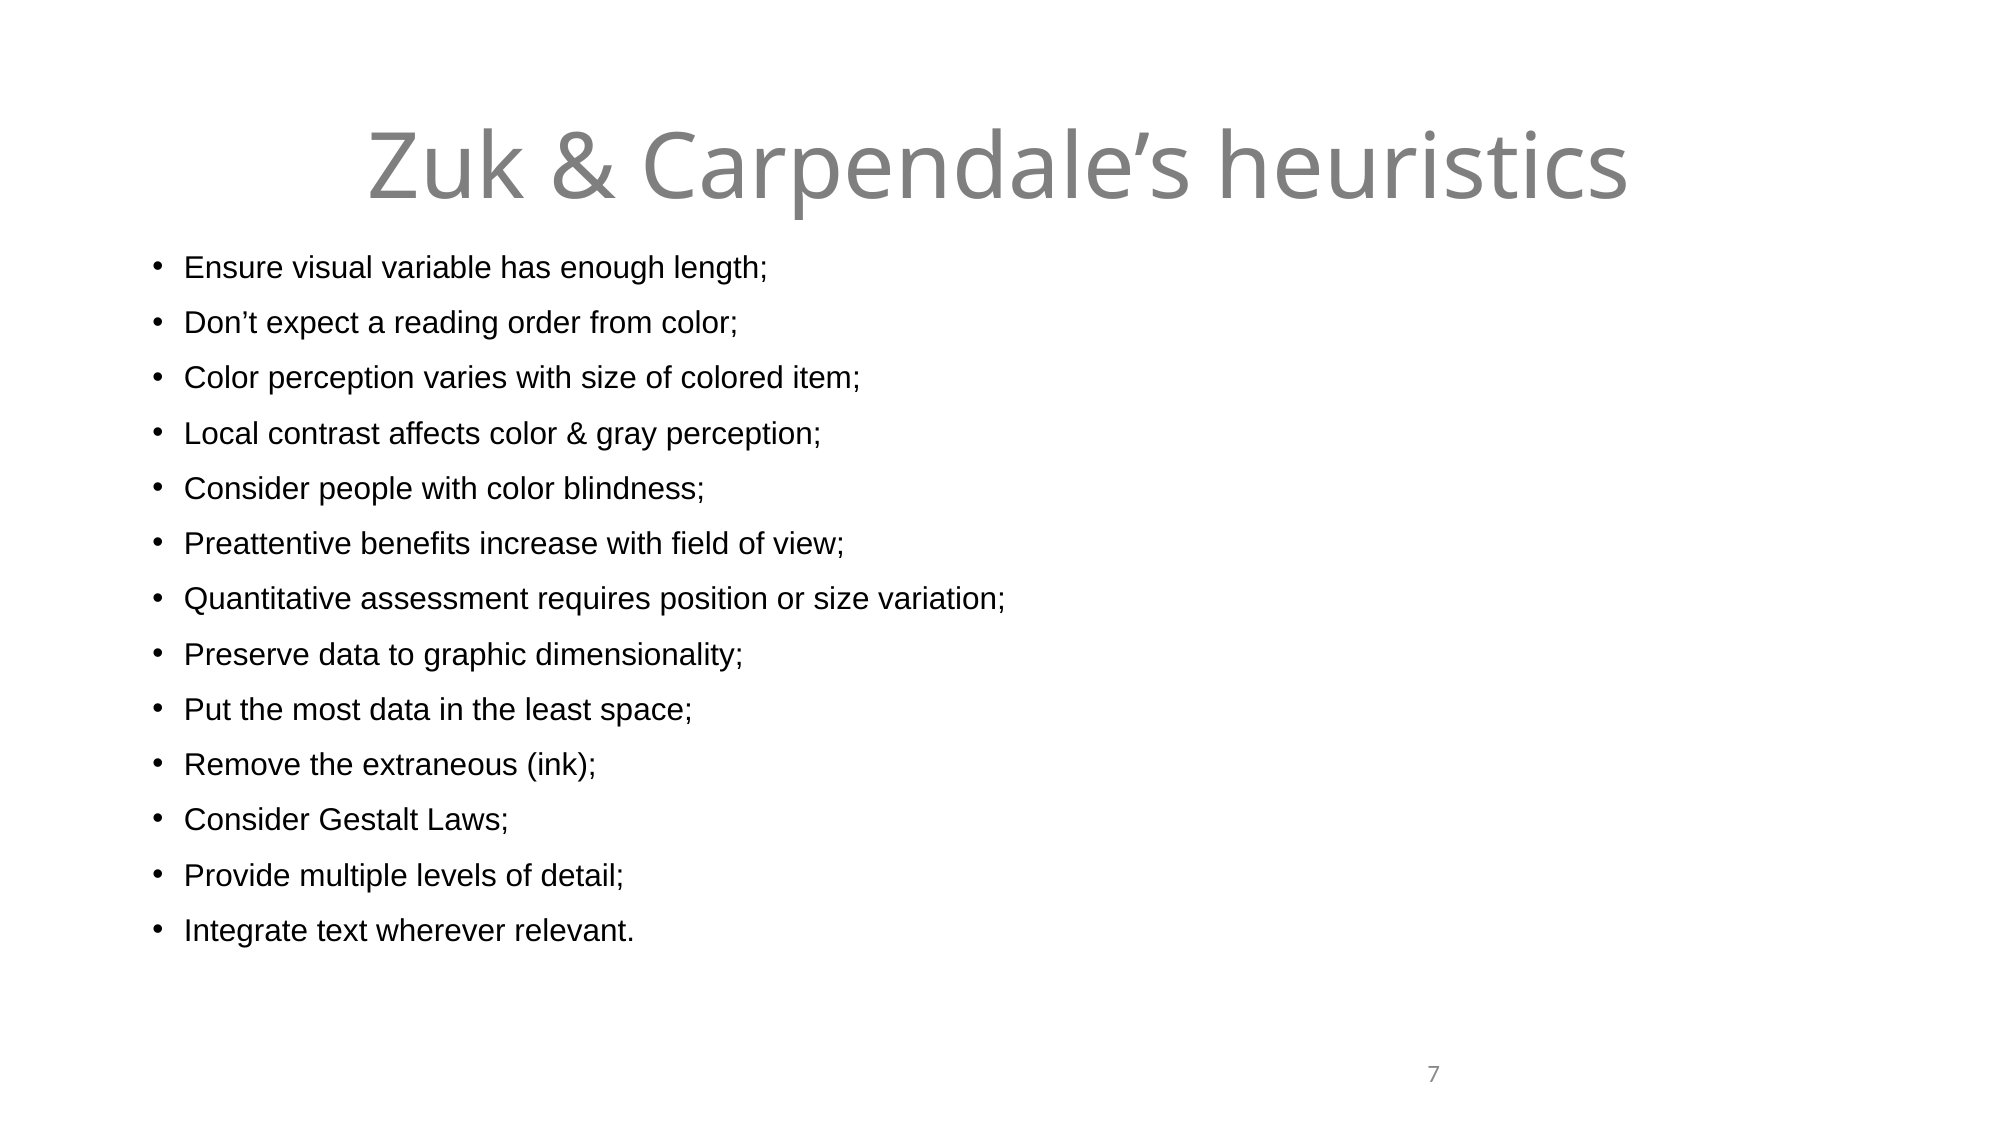

# Zuk & Carpendale’s heuristics
Ensure visual variable has enough length;
Don’t expect a reading order from color;
Color perception varies with size of colored item;
Local contrast affects color & gray perception;
Consider people with color blindness;
Preattentive benefits increase with field of view;
Quantitative assessment requires position or size variation;
Preserve data to graphic dimensionality;
Put the most data in the least space;
Remove the extraneous (ink);
Consider Gestalt Laws;
Provide multiple levels of detail;
Integrate text wherever relevant.